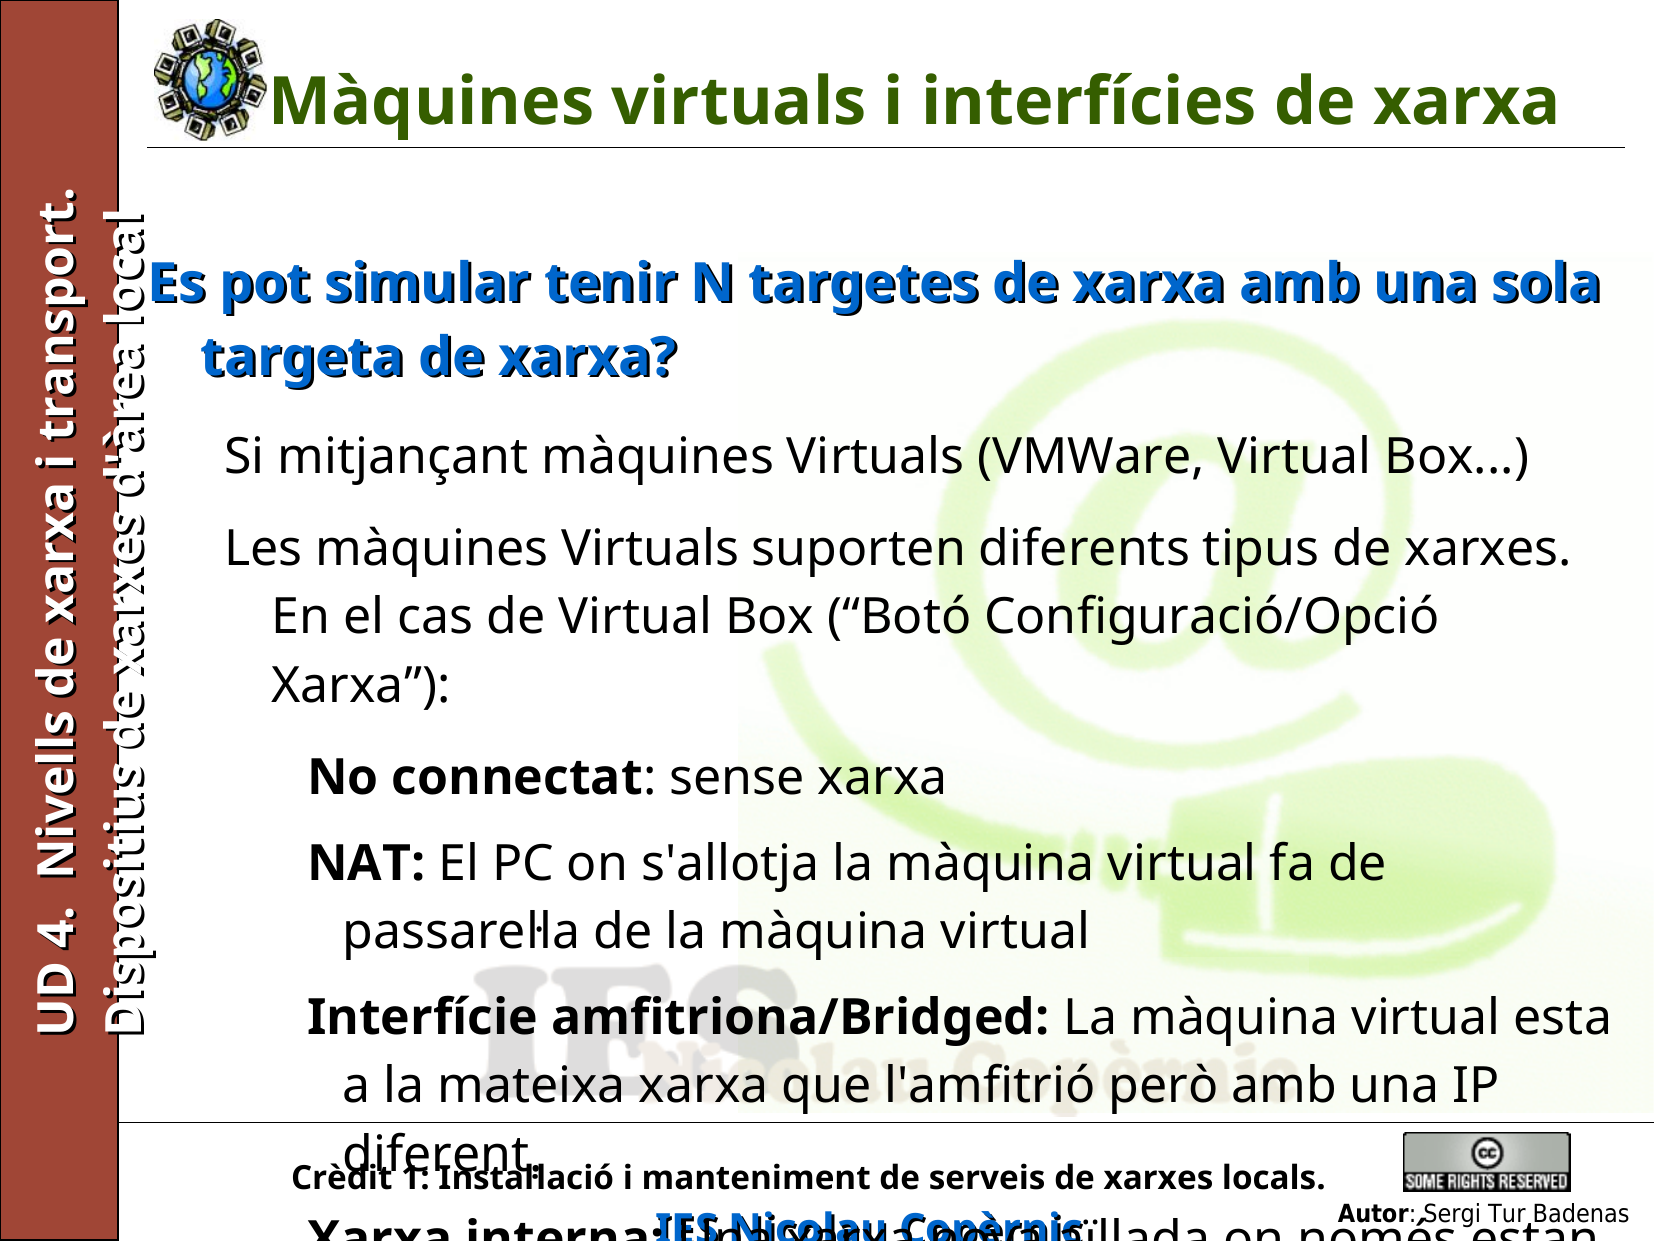

# Màquines virtuals i interfícies de xarxa
Es pot simular tenir N targetes de xarxa amb una sola targeta de xarxa?
Si mitjançant màquines Virtuals (VMWare, Virtual Box...)
Les màquines Virtuals suporten diferents tipus de xarxes. En el cas de Virtual Box (“Botó Configuració/Opció Xarxa”):
No connectat: sense xarxa
NAT: El PC on s'allotja la màquina virtual fa de passarel·la de la màquina virtual
Interfície amfitriona/Bridged: La màquina virtual esta a la mateixa xarxa que l'amfitrió però amb una IP diferent.
Xarxa interna: Una xarxa nova aïllada on només estan les màquines virtual en execució